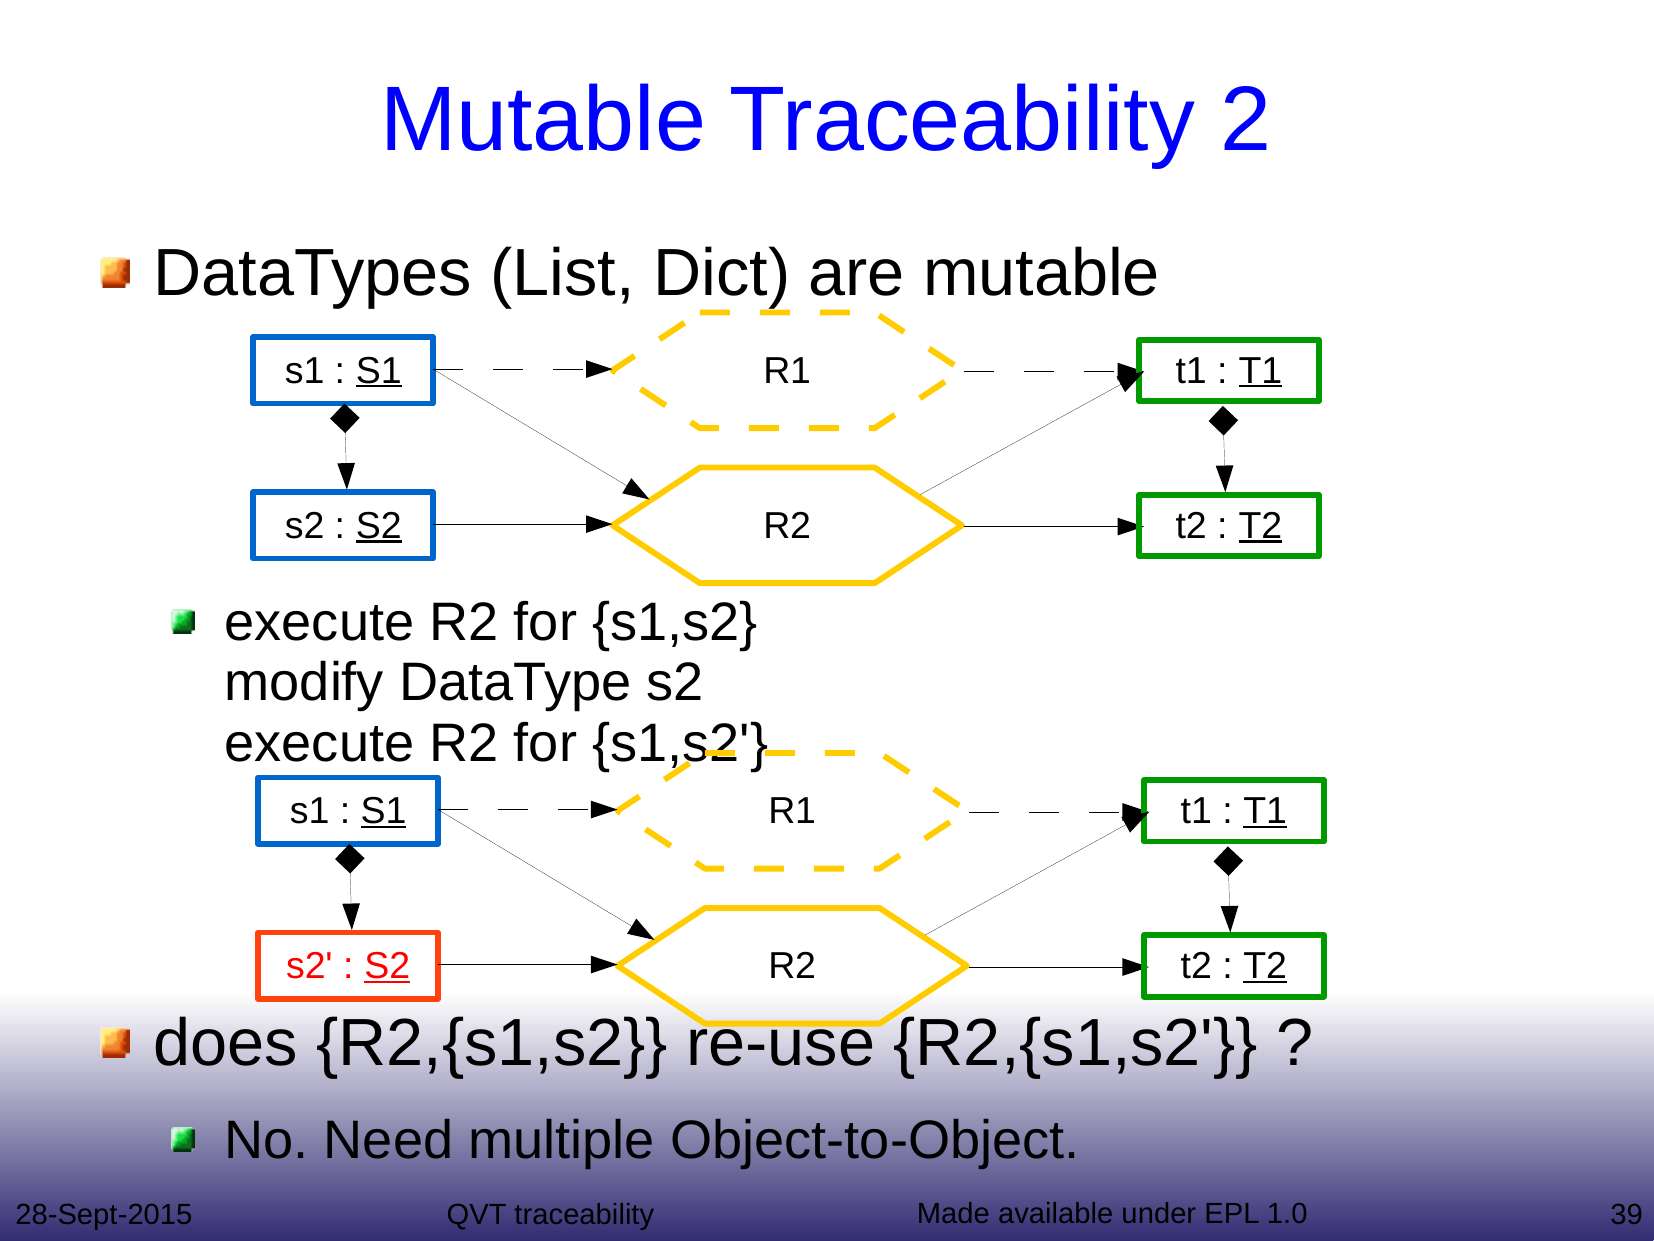

# Mutable Traceability 2
DataTypes (List, Dict) are mutable
execute R2 for {s1,s2}
modify DataType s2
execute R2 for {s1,s2'}
does {R2,{s1,s2}} re-use {R2,{s1,s2'}} ?
No. Need multiple Object-to-Object.
R1
s1 : S1
t1 : T1
R2
s2 : S2
t2 : T2
R1
s1 : S1
t1 : T1
R2
s2' : S2
t2 : T2
28-Sept-2015
QVT traceability
39